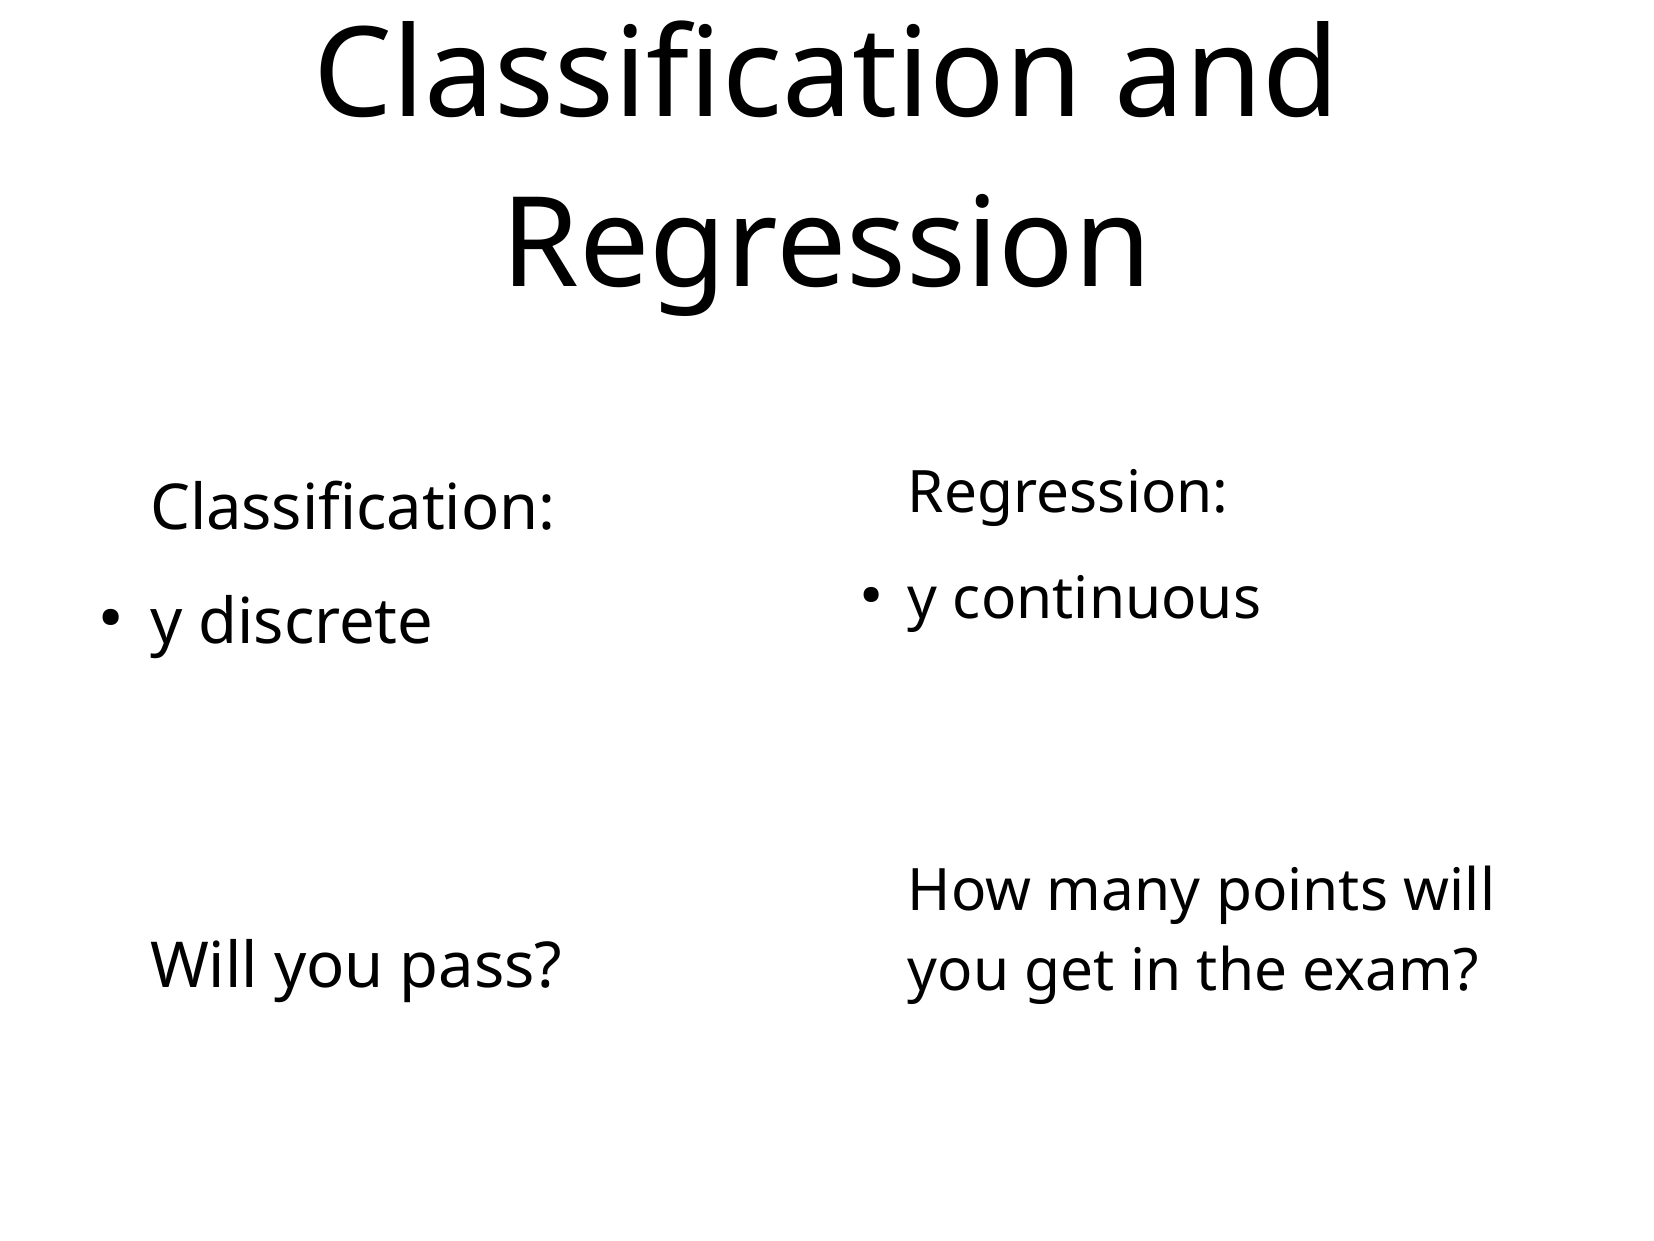

# Classification and Regression
Classification:
y discrete
Will you pass?
Regression:
y continuous
How many points will you get in the exam?